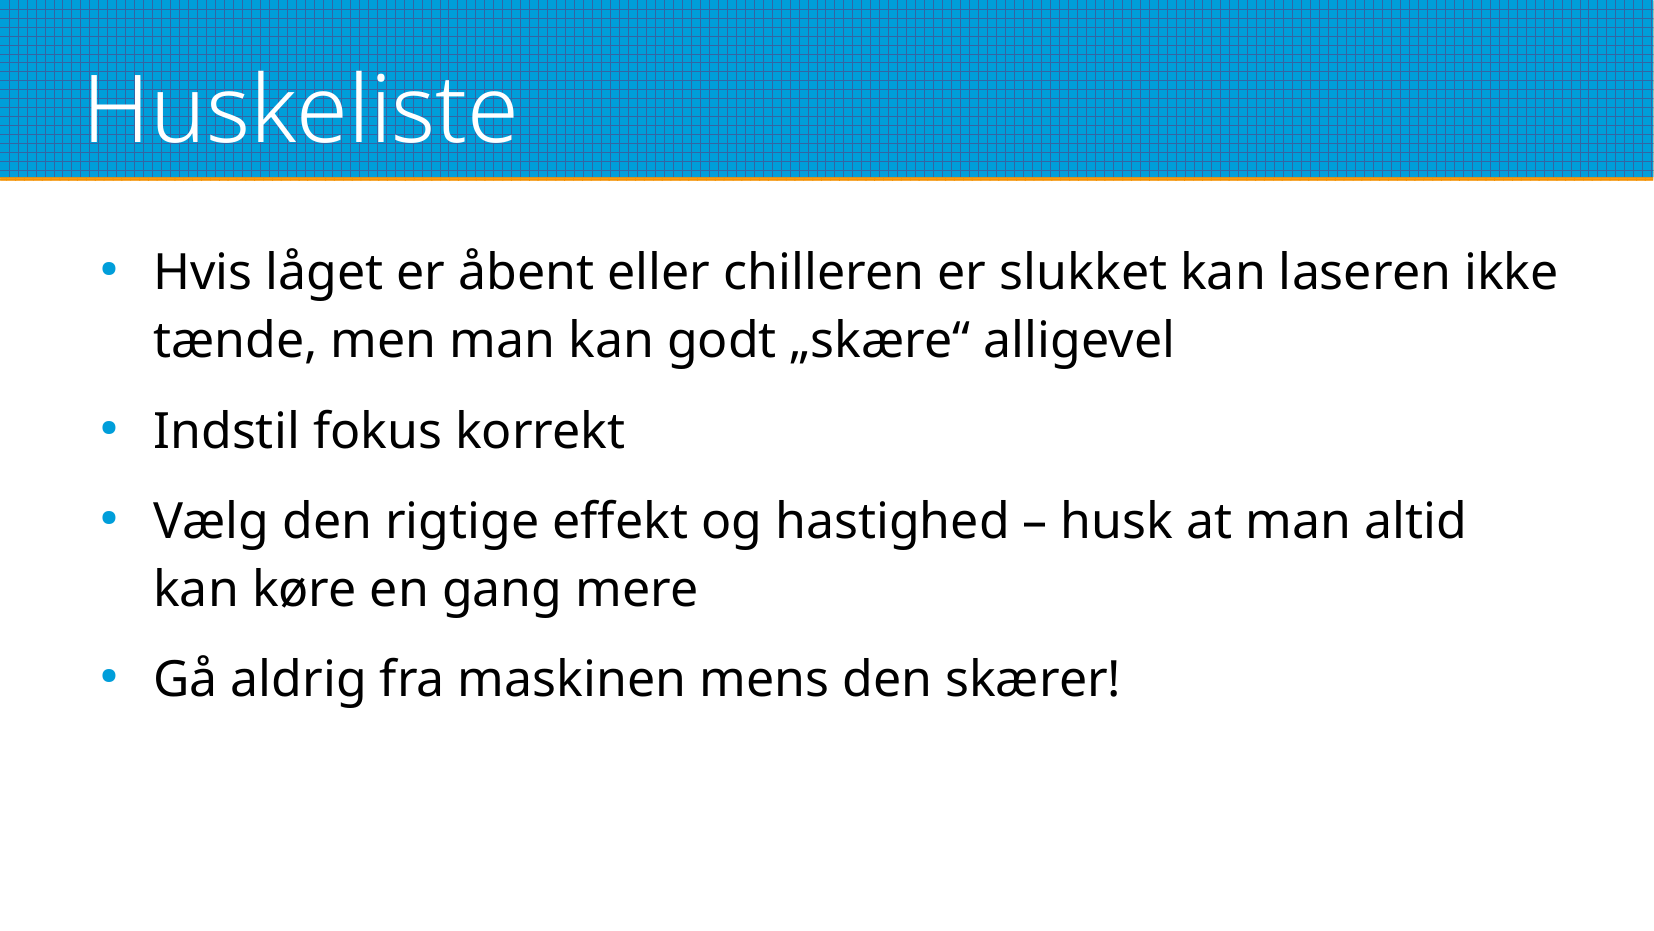

# Huskeliste
Hvis låget er åbent eller chilleren er slukket kan laseren ikke tænde, men man kan godt „skære“ alligevel
Indstil fokus korrekt
Vælg den rigtige effekt og hastighed – husk at man altid kan køre en gang mere
Gå aldrig fra maskinen mens den skærer!